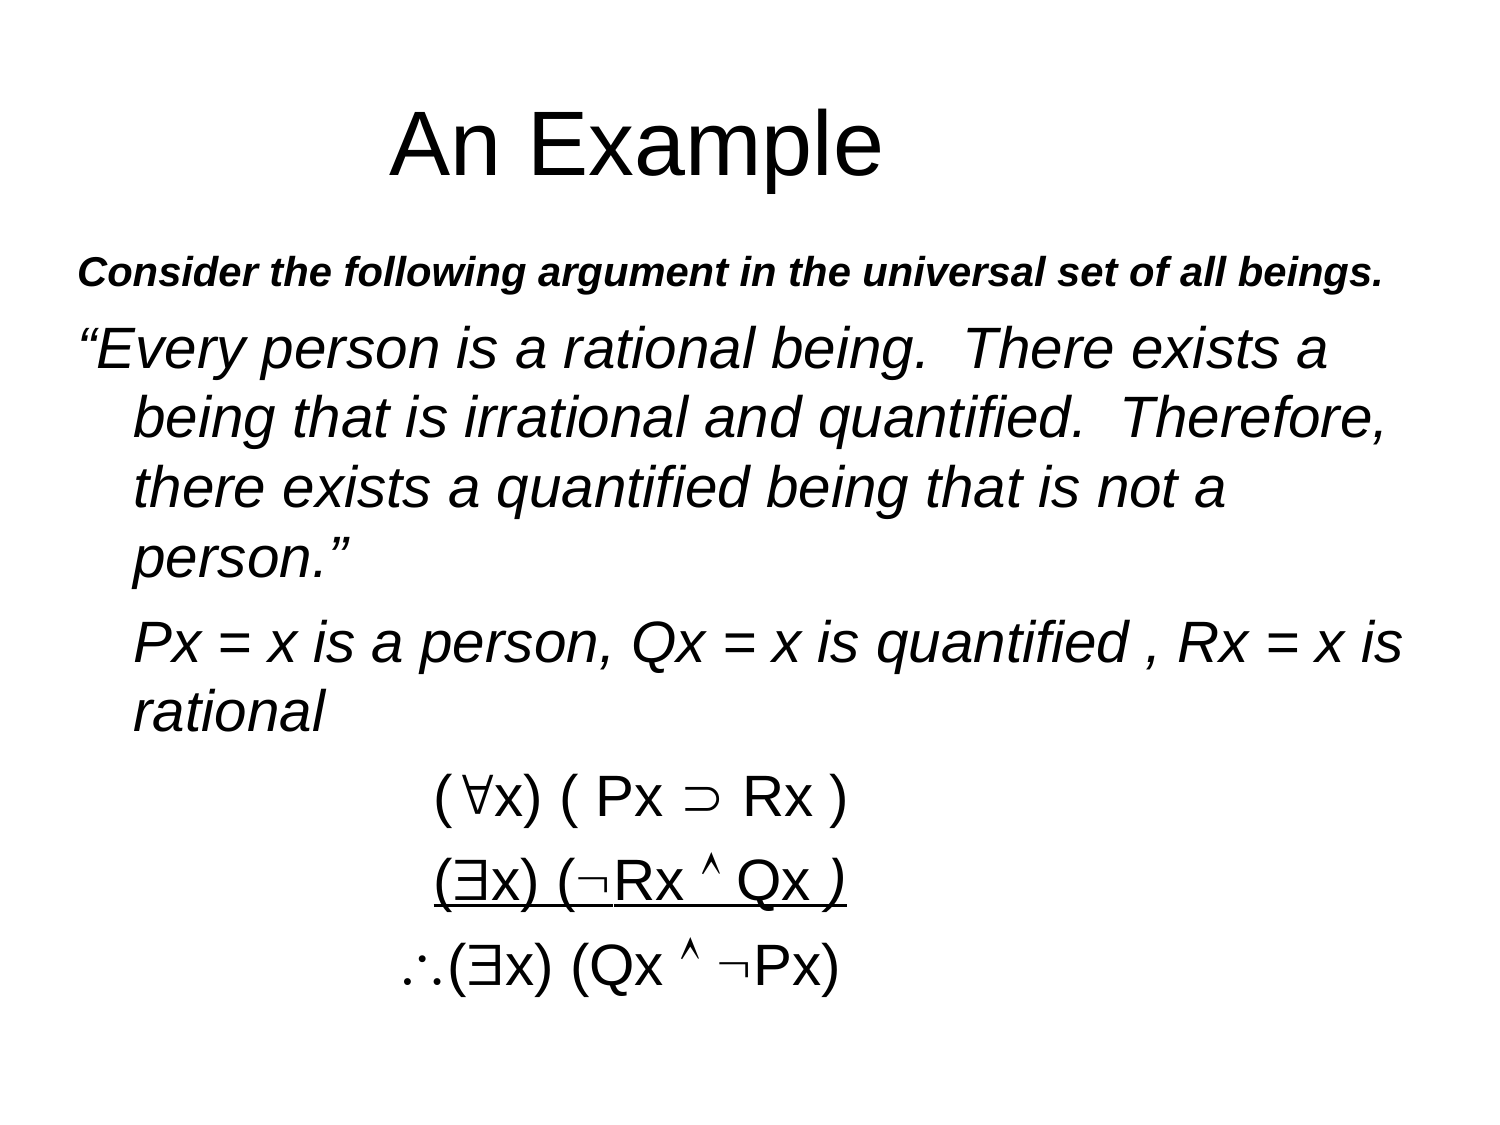

# An Example
Consider the following argument in the universal set of all beings.
“Every person is a rational being. There exists a being that is irrational and quantified. Therefore, there exists a quantified being that is not a person.”
	Px = x is a person, Qx = x is quantified , Rx = x is rational
			(x) ( Px  Rx )
			(x) (Rx  Qx )
		 (x) (Qx  Px)